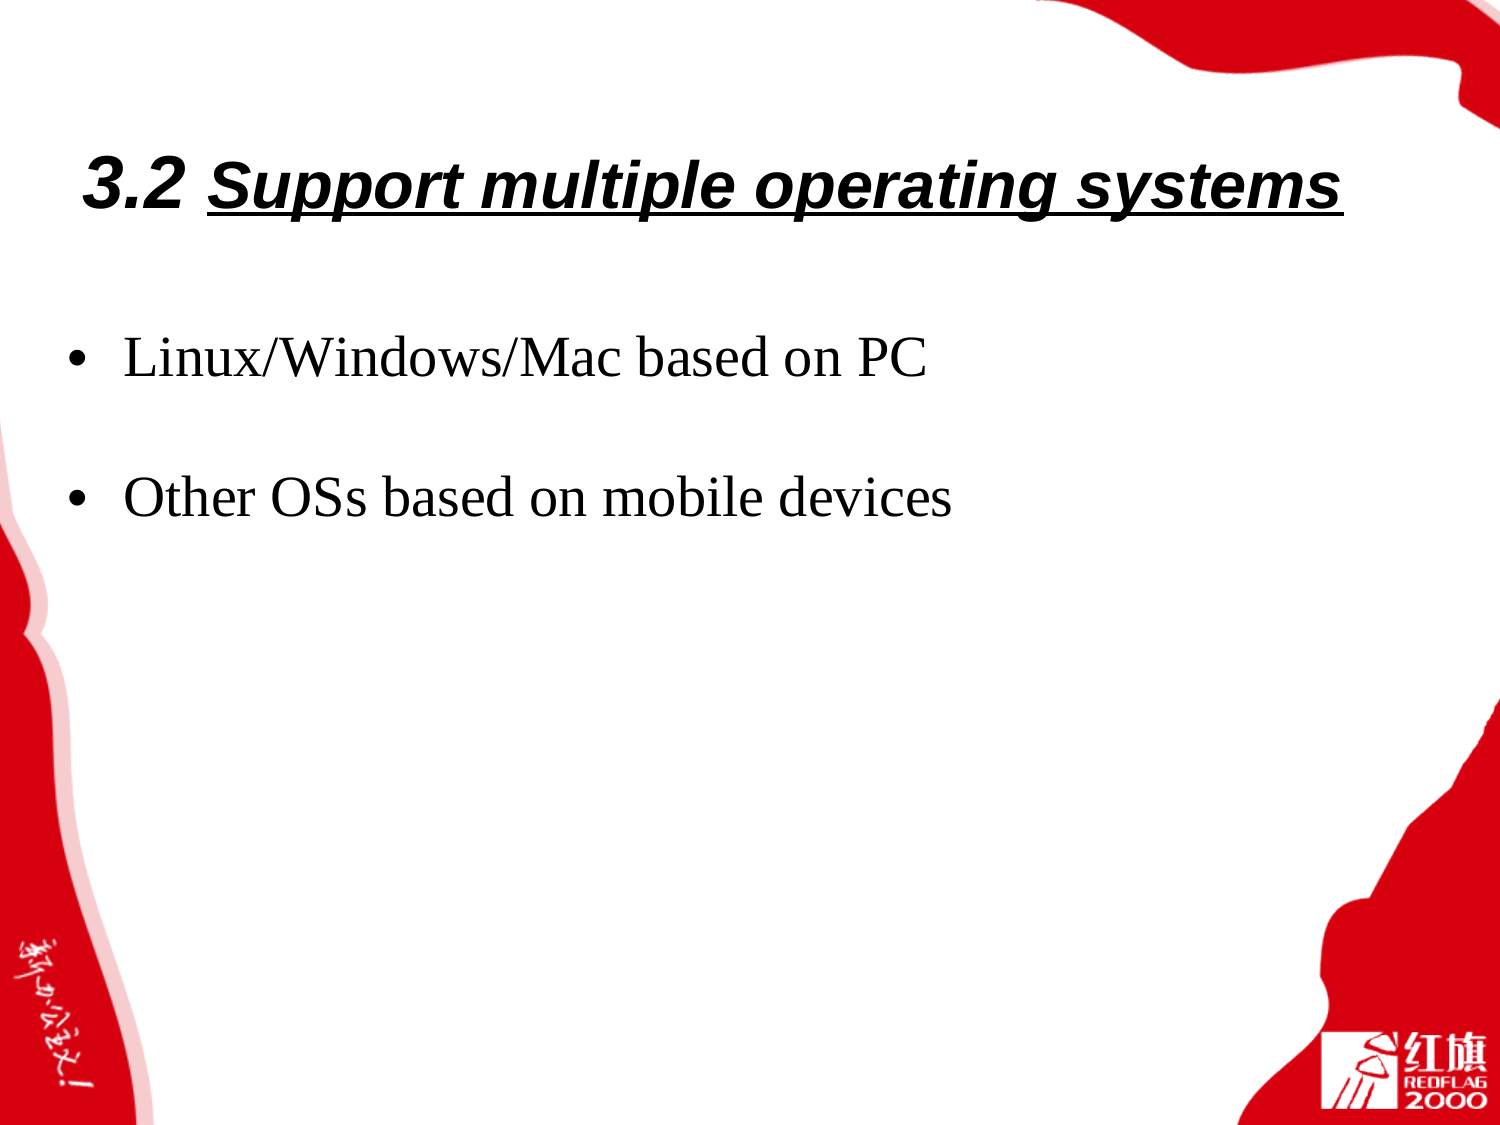

# 3.2 Support multiple operating systems
Linux/Windows/Mac based on PC
Other OSs based on mobile devices